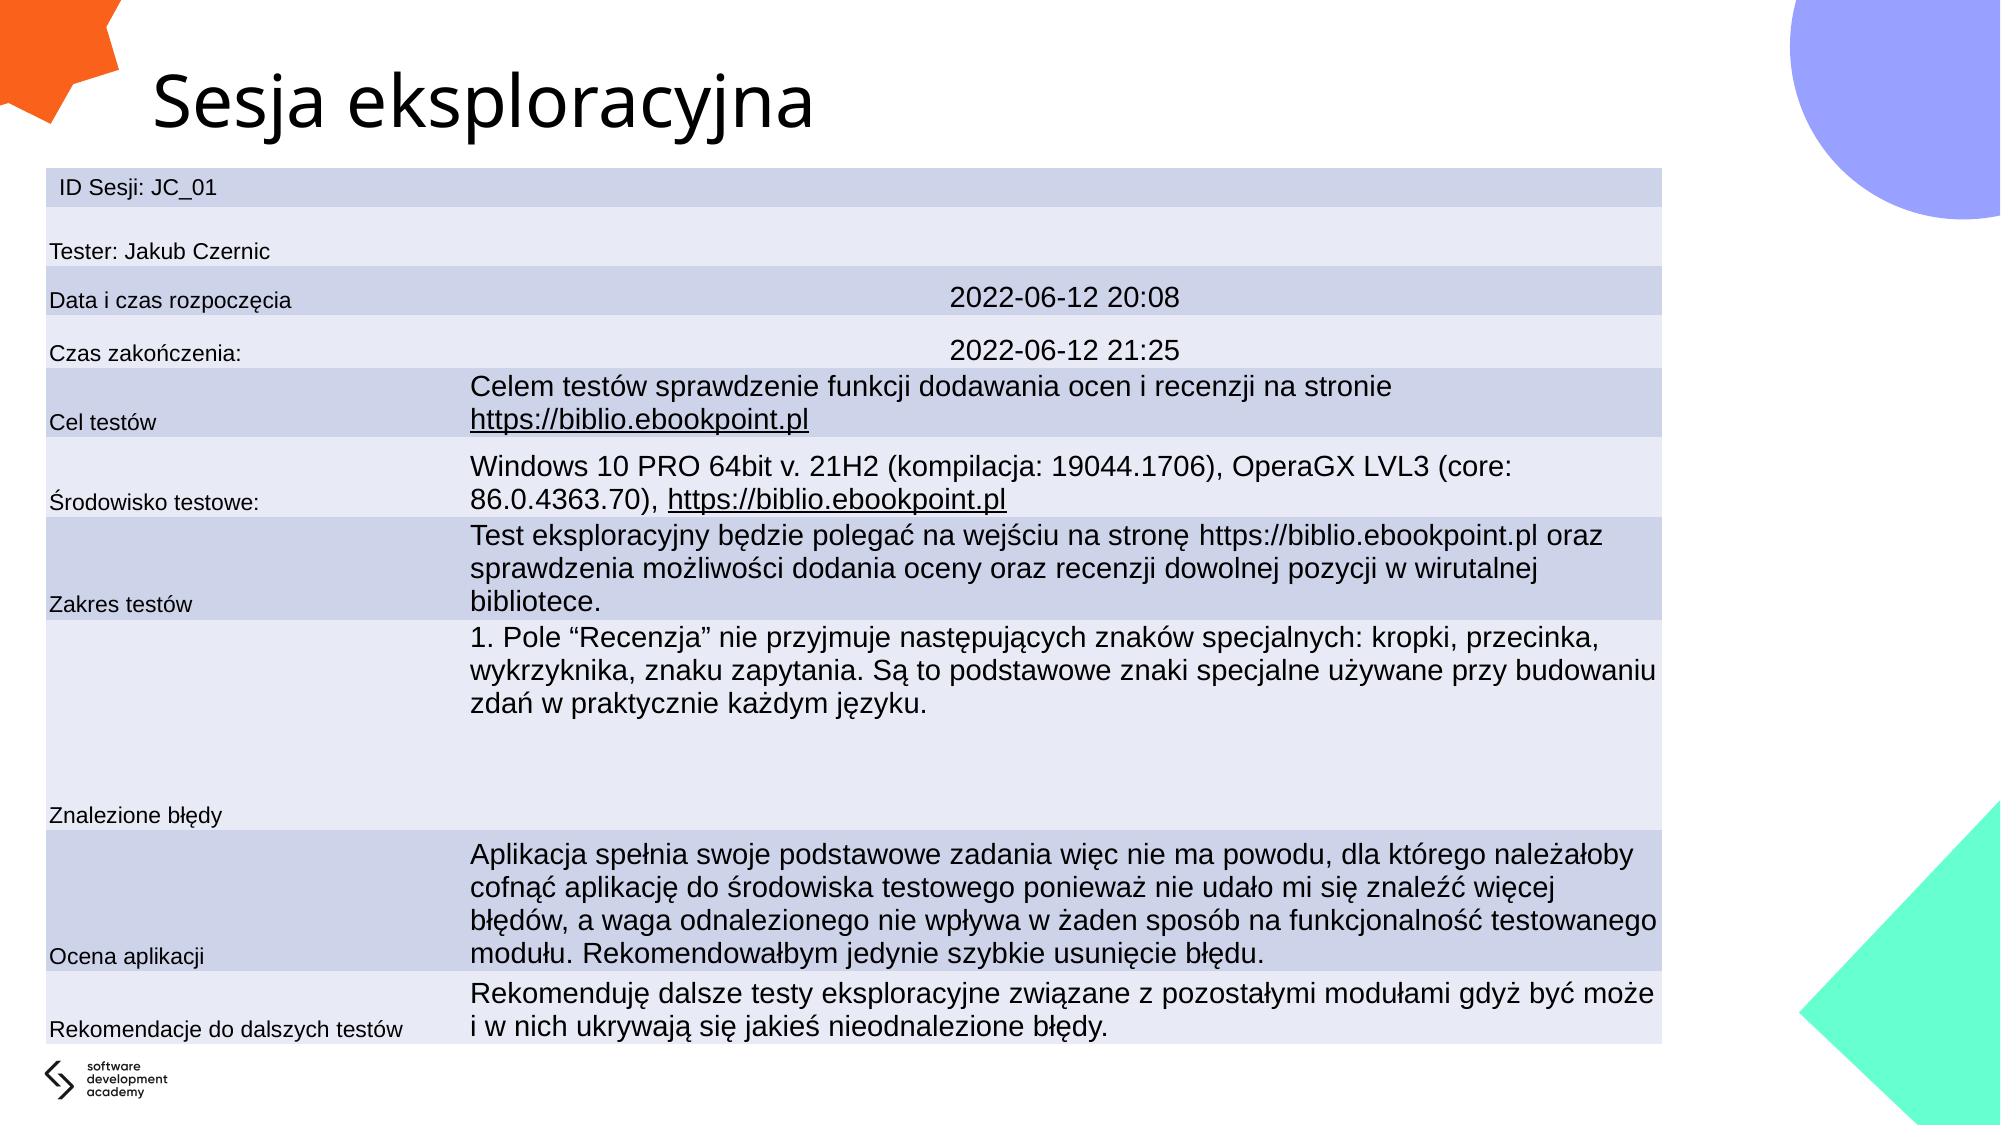

# Sesja eksploracyjna
| ID Sesji: JC\_01 | |
| --- | --- |
| Tester: Jakub Czernic | |
| Data i czas rozpoczęcia | 2022-06-12 20:08 |
| Czas zakończenia: | 2022-06-12 21:25 |
| Cel testów | Celem testów sprawdzenie funkcji dodawania ocen i recenzji na stronie https://biblio.ebookpoint.pl |
| Środowisko testowe: | Windows 10 PRO 64bit v. 21H2 (kompilacja: 19044.1706), OperaGX LVL3 (core: 86.0.4363.70), https://biblio.ebookpoint.pl |
| Zakres testów | Test eksploracyjny będzie polegać na wejściu na stronę https://biblio.ebookpoint.pl oraz sprawdzenia możliwości dodania oceny oraz recenzji dowolnej pozycji w wirutalnej bibliotece. |
| Znalezione błędy | 1. Pole “Recenzja” nie przyjmuje następujących znaków specjalnych: kropki, przecinka, wykrzyknika, znaku zapytania. Są to podstawowe znaki specjalne używane przy budowaniu zdań w praktycznie każdym języku. |
| Ocena aplikacji | Aplikacja spełnia swoje podstawowe zadania więc nie ma powodu, dla którego należałoby cofnąć aplikację do środowiska testowego ponieważ nie udało mi się znaleźć więcej błędów, a waga odnalezionego nie wpływa w żaden sposób na funkcjonalność testowanego modułu. Rekomendowałbym jedynie szybkie usunięcie błędu. |
| Rekomendacje do dalszych testów | Rekomenduję dalsze testy eksploracyjne związane z pozostałymi modułami gdyż być może i w nich ukrywają się jakieś nieodnalezione błędy. |